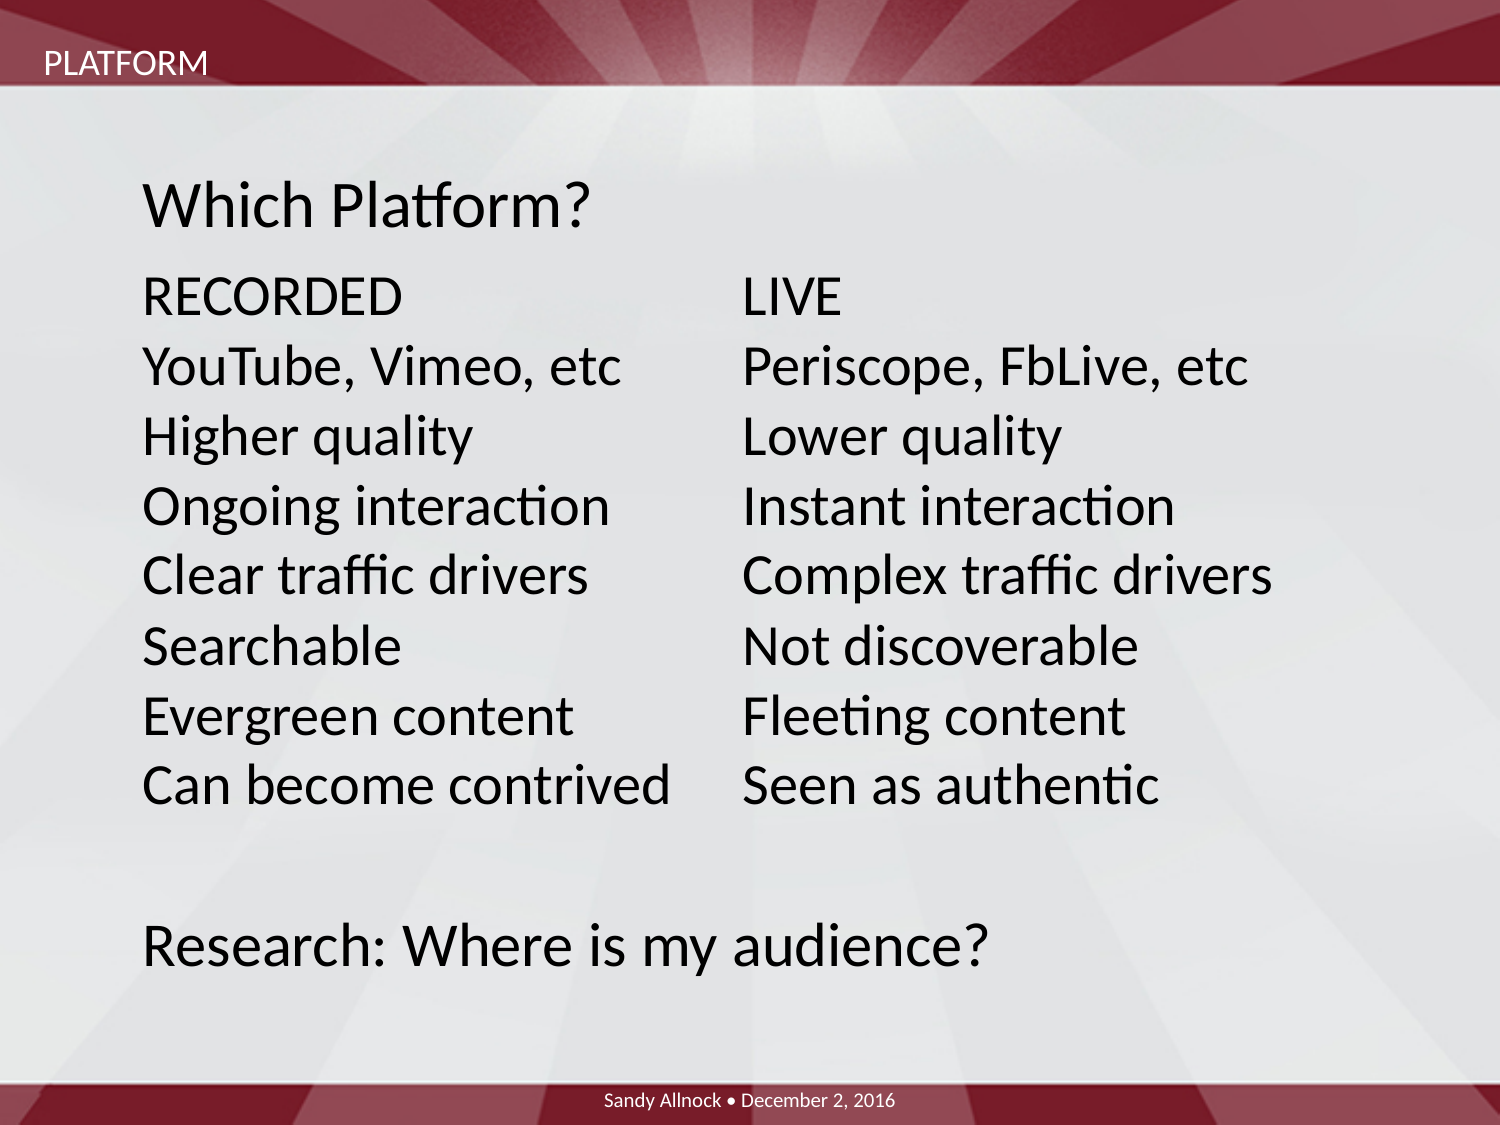

PLATFORM
Which Platform?
RECORDED					LIVE
YouTube, Vimeo, etc		Periscope, FbLive, etc
Higher quality				Lower quality
Ongoing interaction		Instant interaction
Clear traffic drivers			Complex traffic drivers
Searchable					Not discoverable
Evergreen content			Fleeting content
Can become contrived	Seen as authentic
Research: Where is my audience?
Sandy Allnock • December 2, 2016